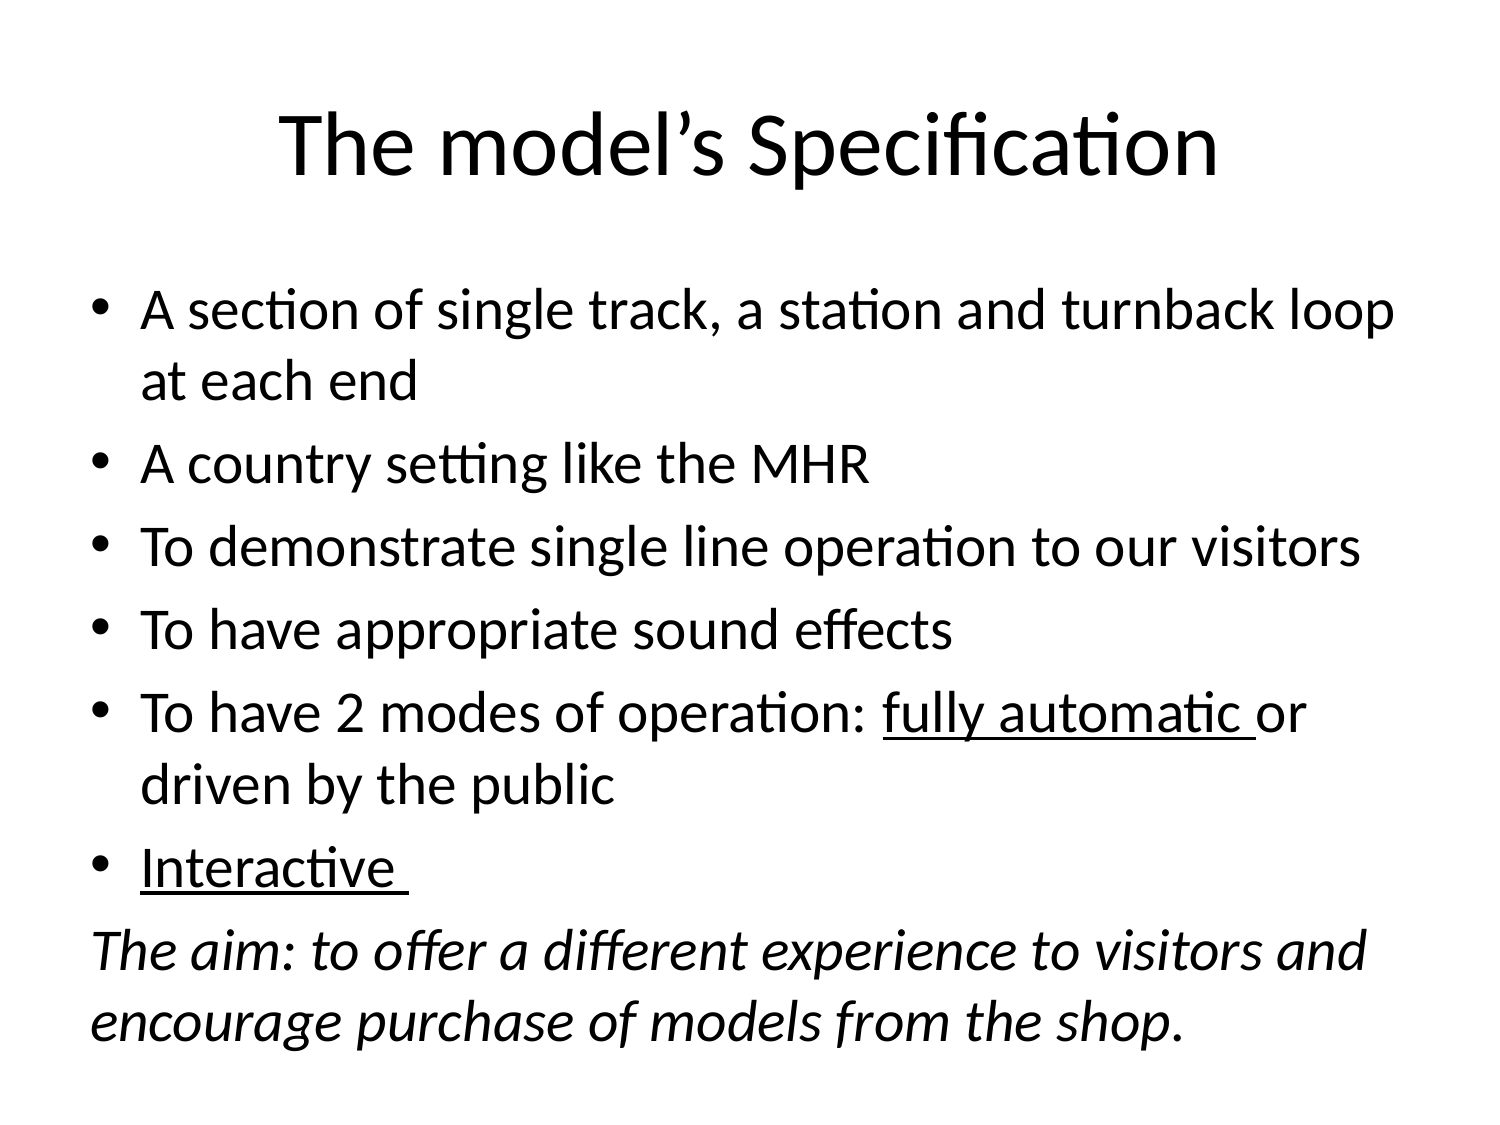

# The model’s Specification
A section of single track, a station and turnback loop at each end
A country setting like the MHR
To demonstrate single line operation to our visitors
To have appropriate sound effects
To have 2 modes of operation: fully automatic or driven by the public
Interactive
The aim: to offer a different experience to visitors and encourage purchase of models from the shop.